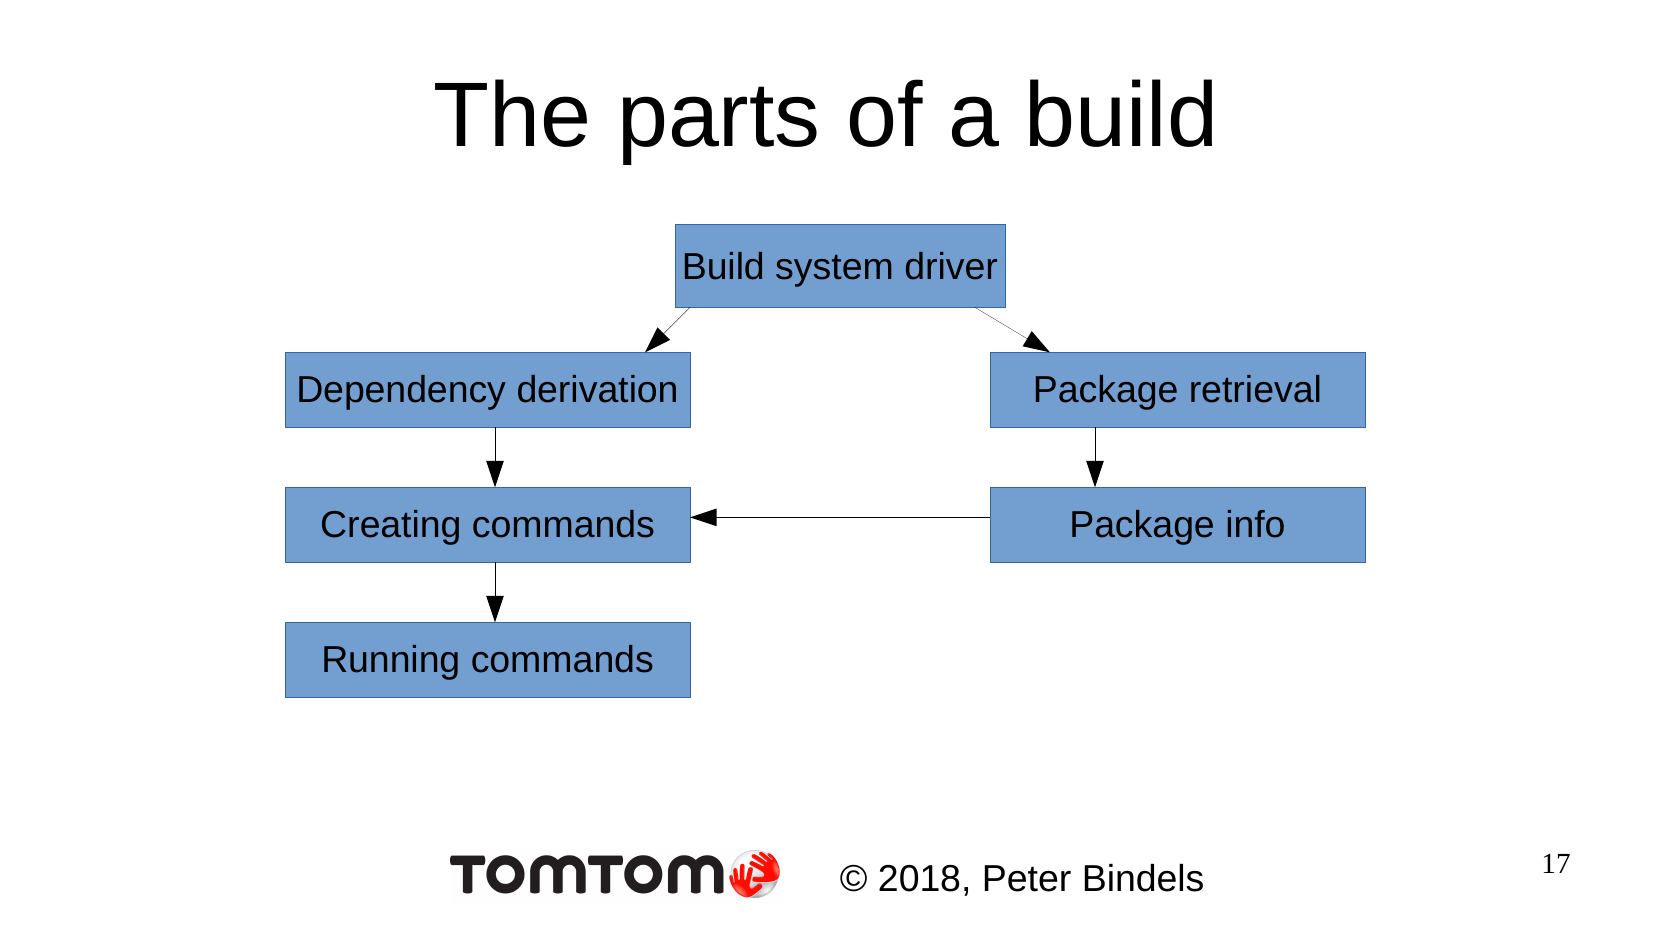

# The parts of a build
Build system driver
Dependency derivation
Package retrieval
Creating commands
Package info
Running commands
17